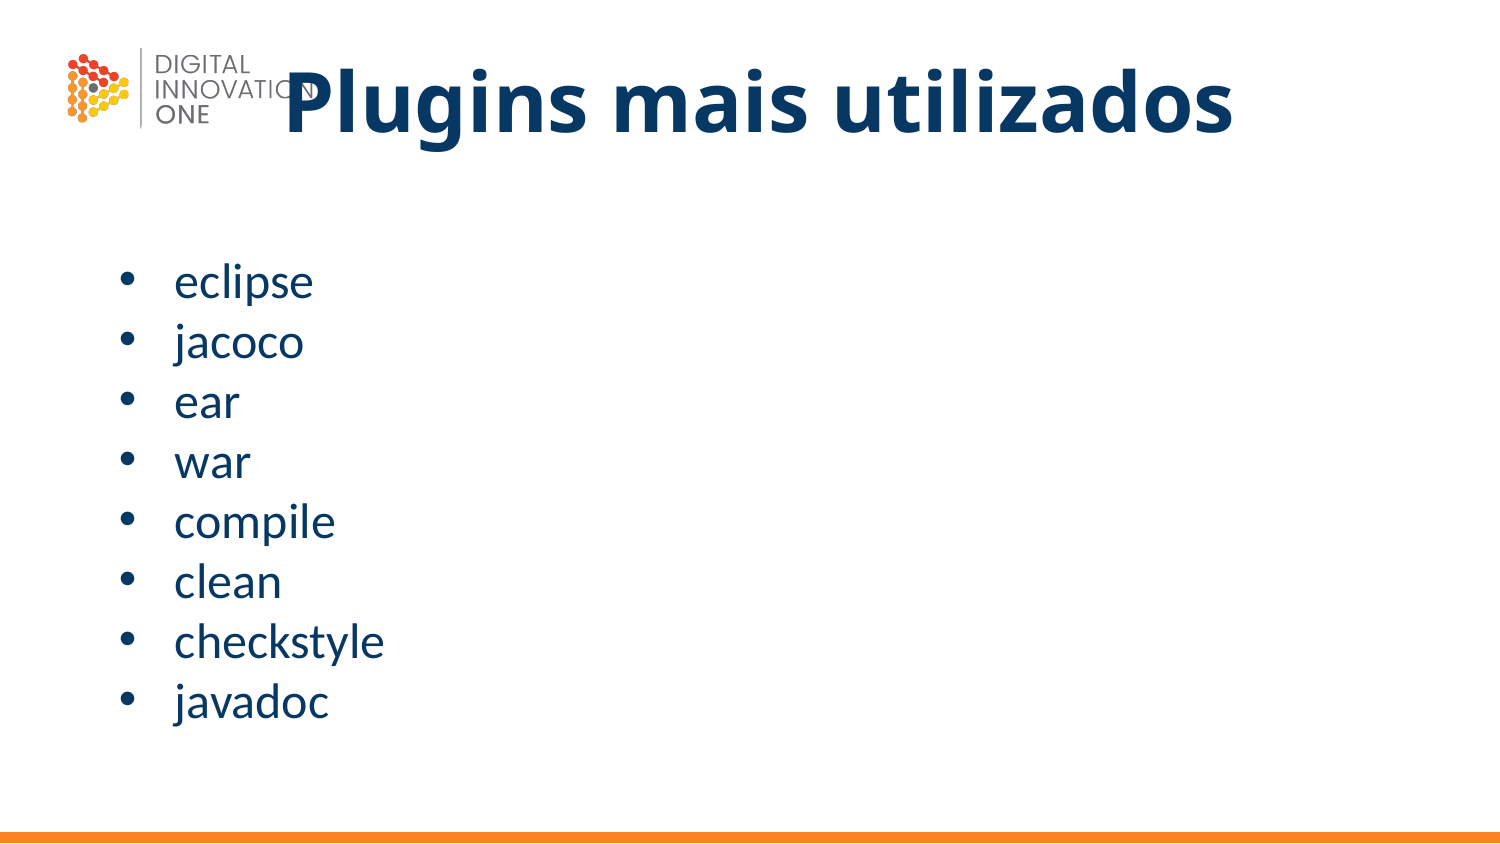

Plugins mais utilizados
eclipse
jacoco
ear
war
compile
clean
checkstyle
javadoc